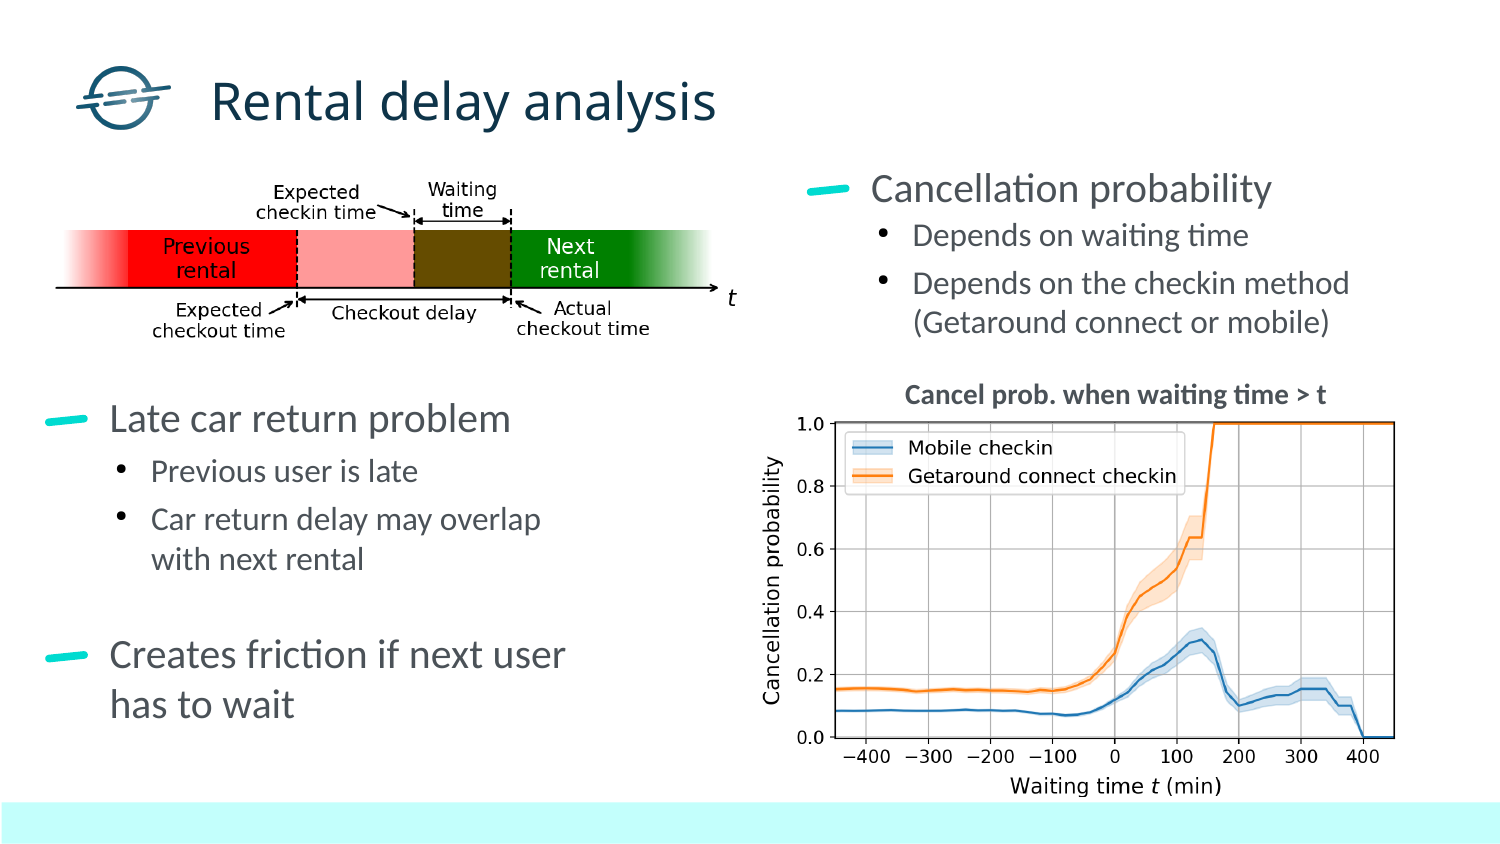

# Rental delay analysis
Cancellation probability
Depends on waiting time
Depends on the checkin method
(Getaround connect or mobile)
Cancel prob. when waiting time > t
Late car return problem
Previous user is late
Car return delay may overlap with next rental
Creates friction if next user has to wait